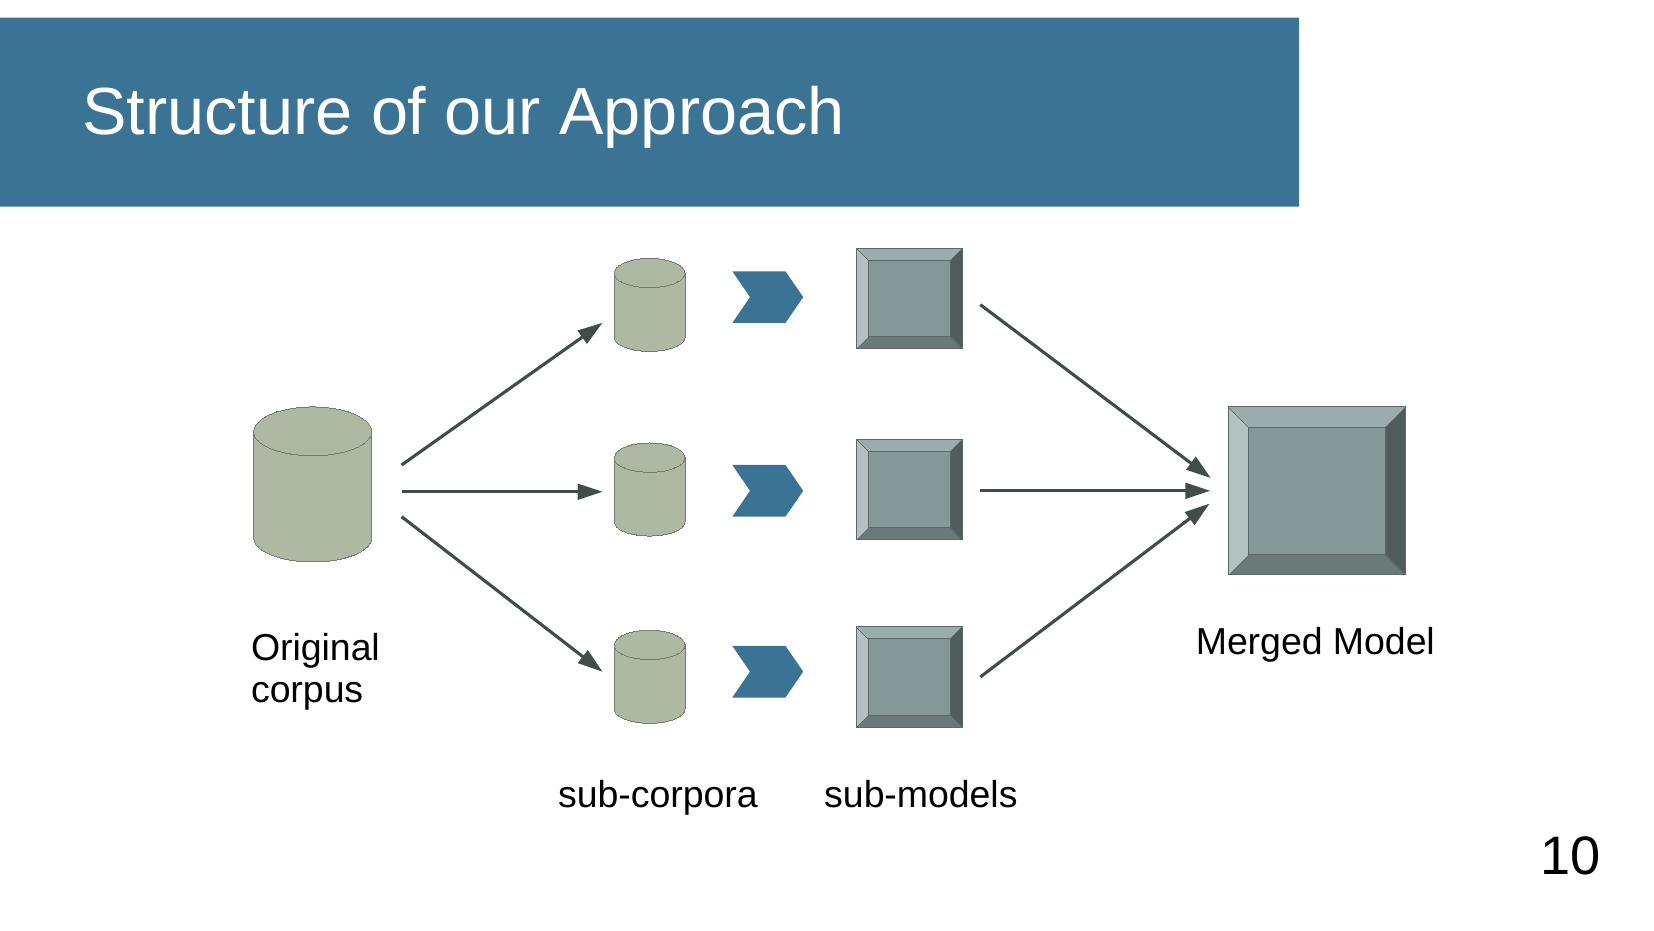

# Structure of our Approach
Merged Model
Original
corpus
sub-corpora
sub-models